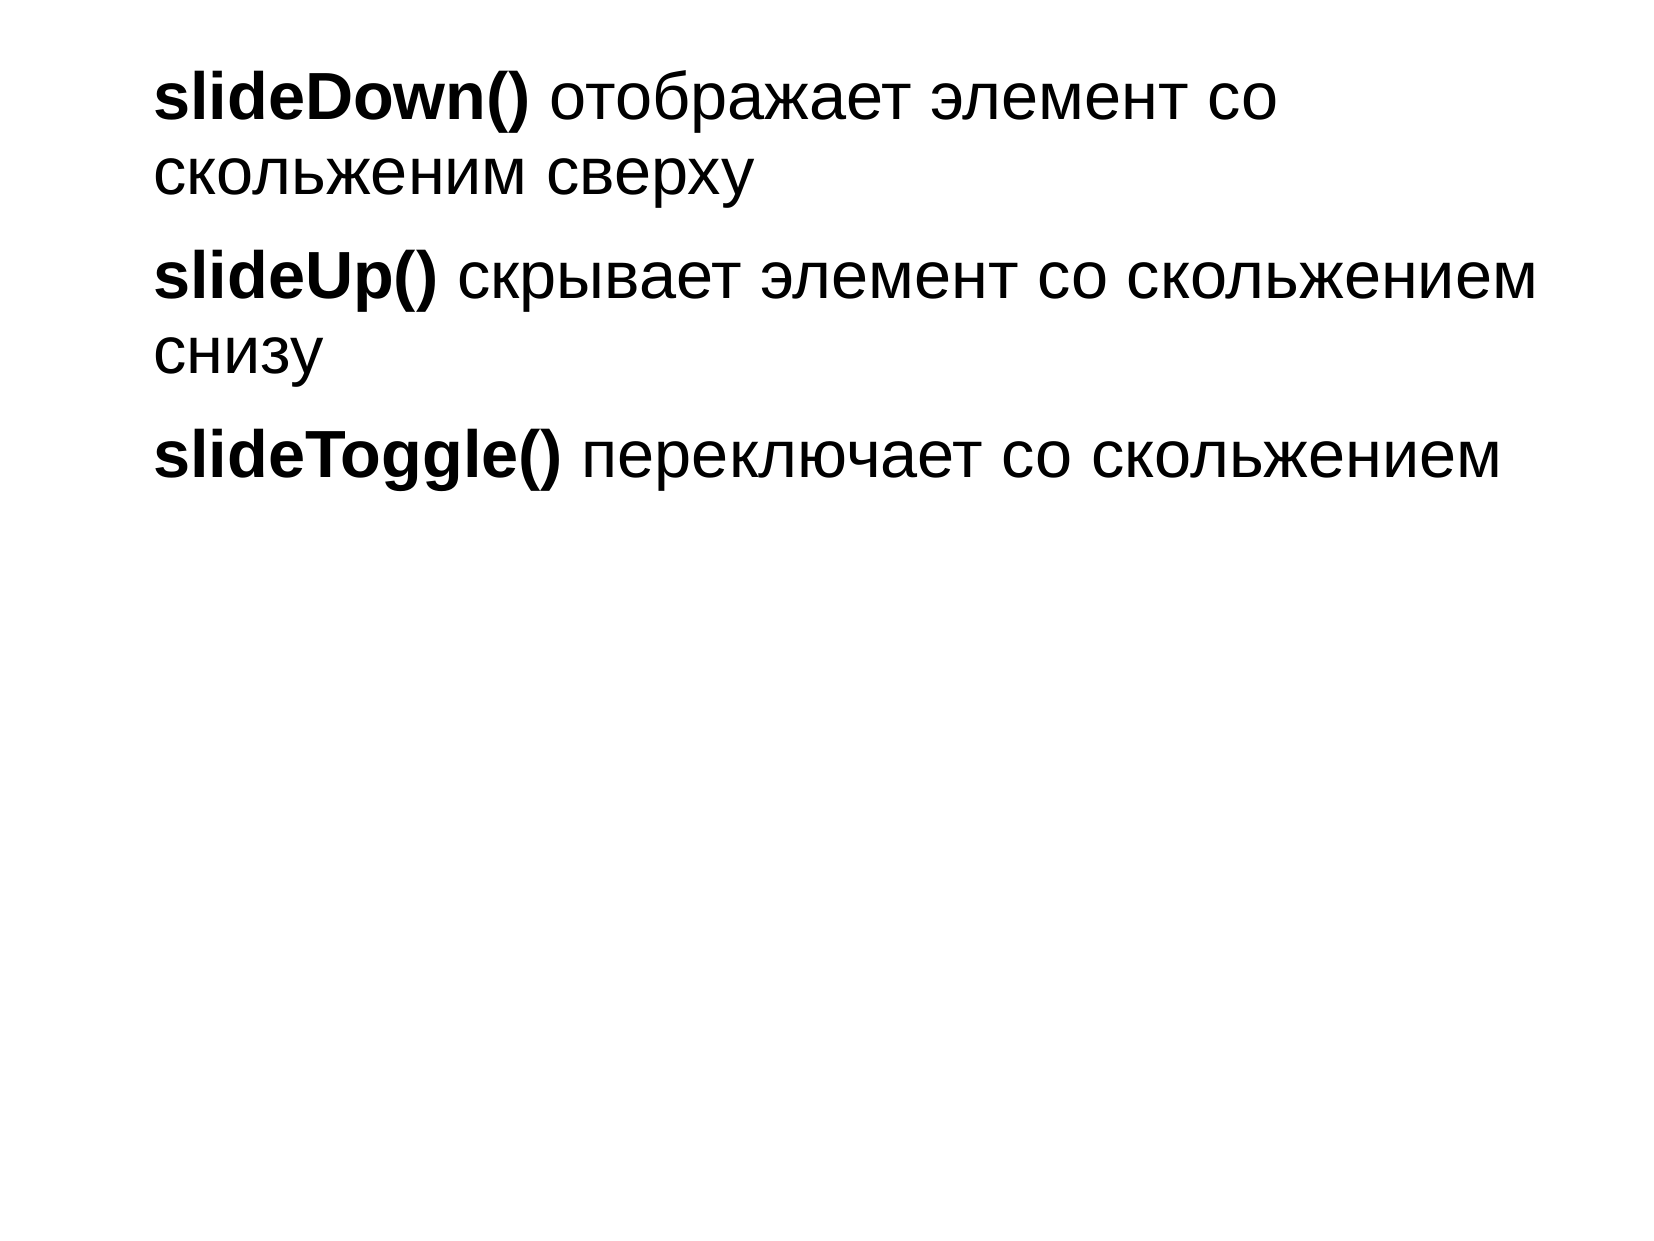

# slideDown() отображает элемент со скольженим сверху
slideUp() скрывает элемент со скольжением снизу
slideToggle() переключает со скольжением